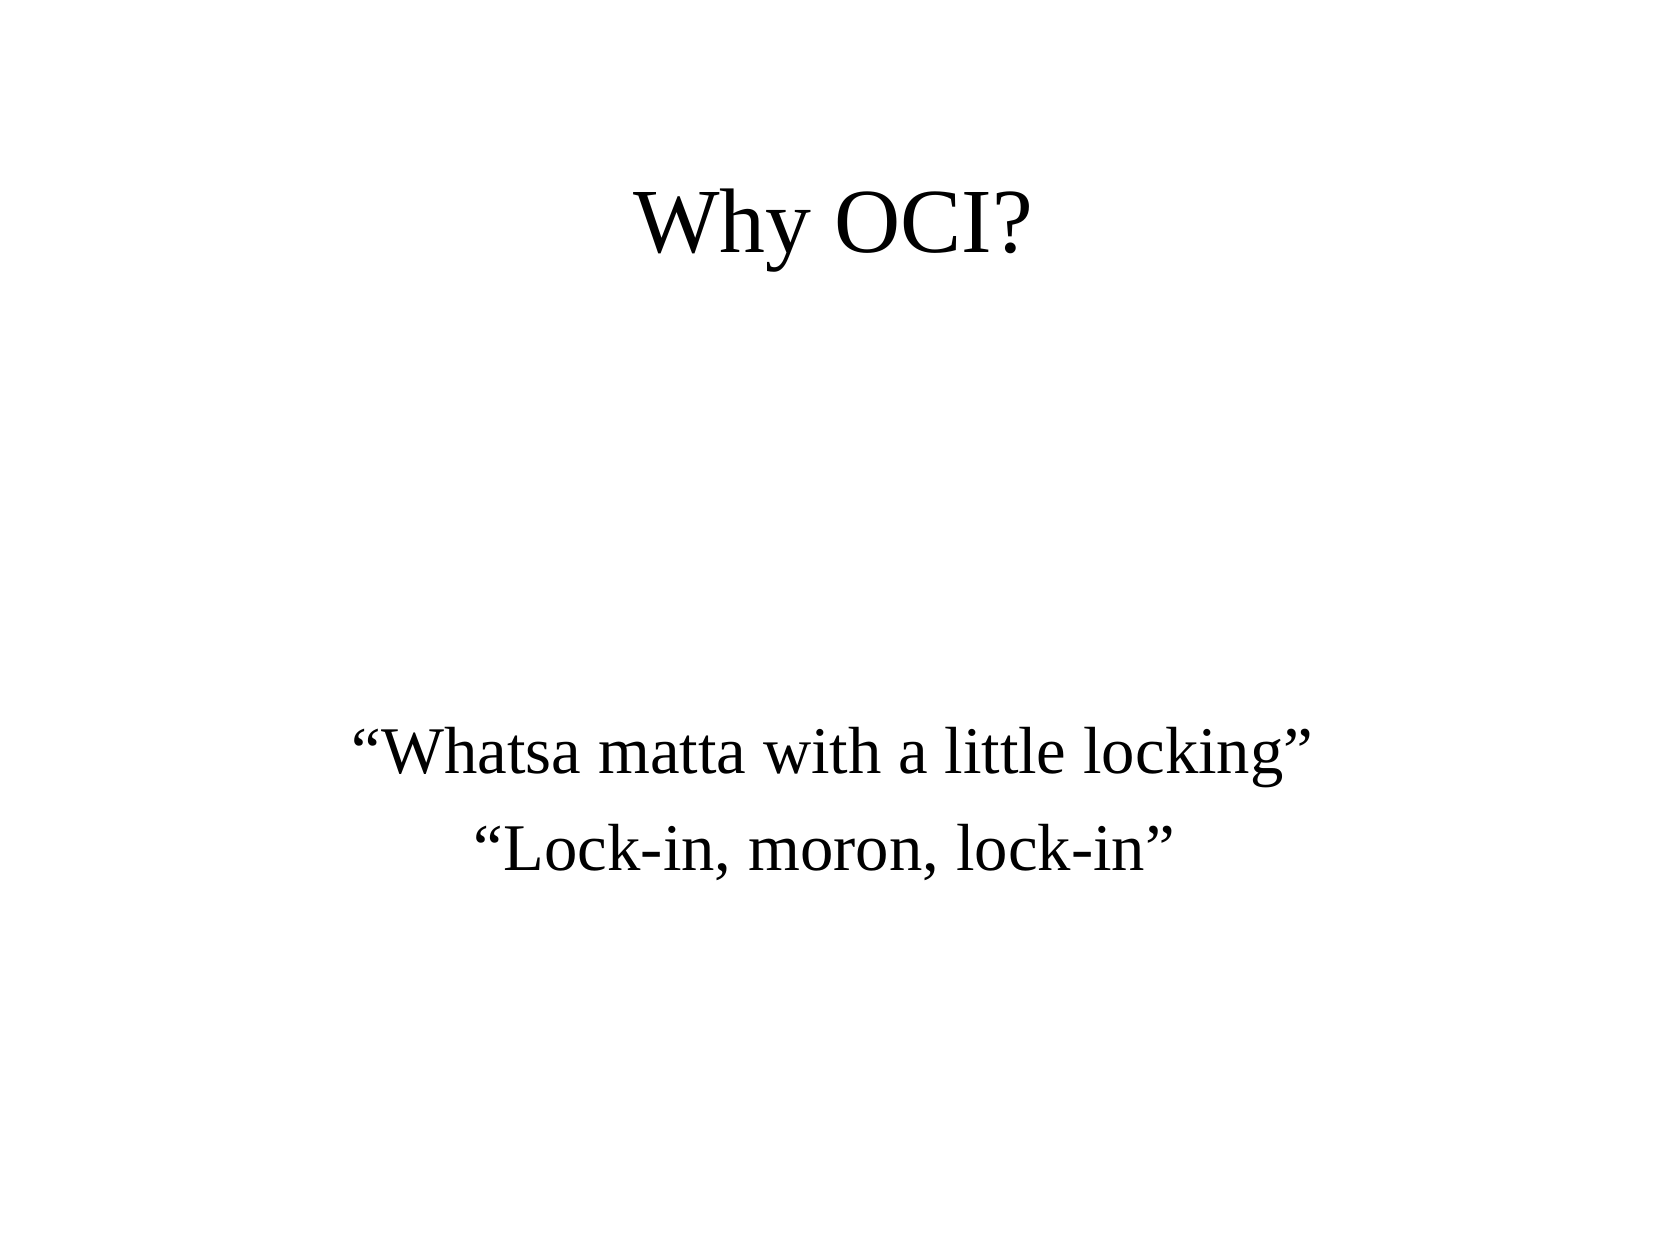

# Why OCI?
“Whatsa matta with a little locking”
“Lock-in, moron, lock-in”